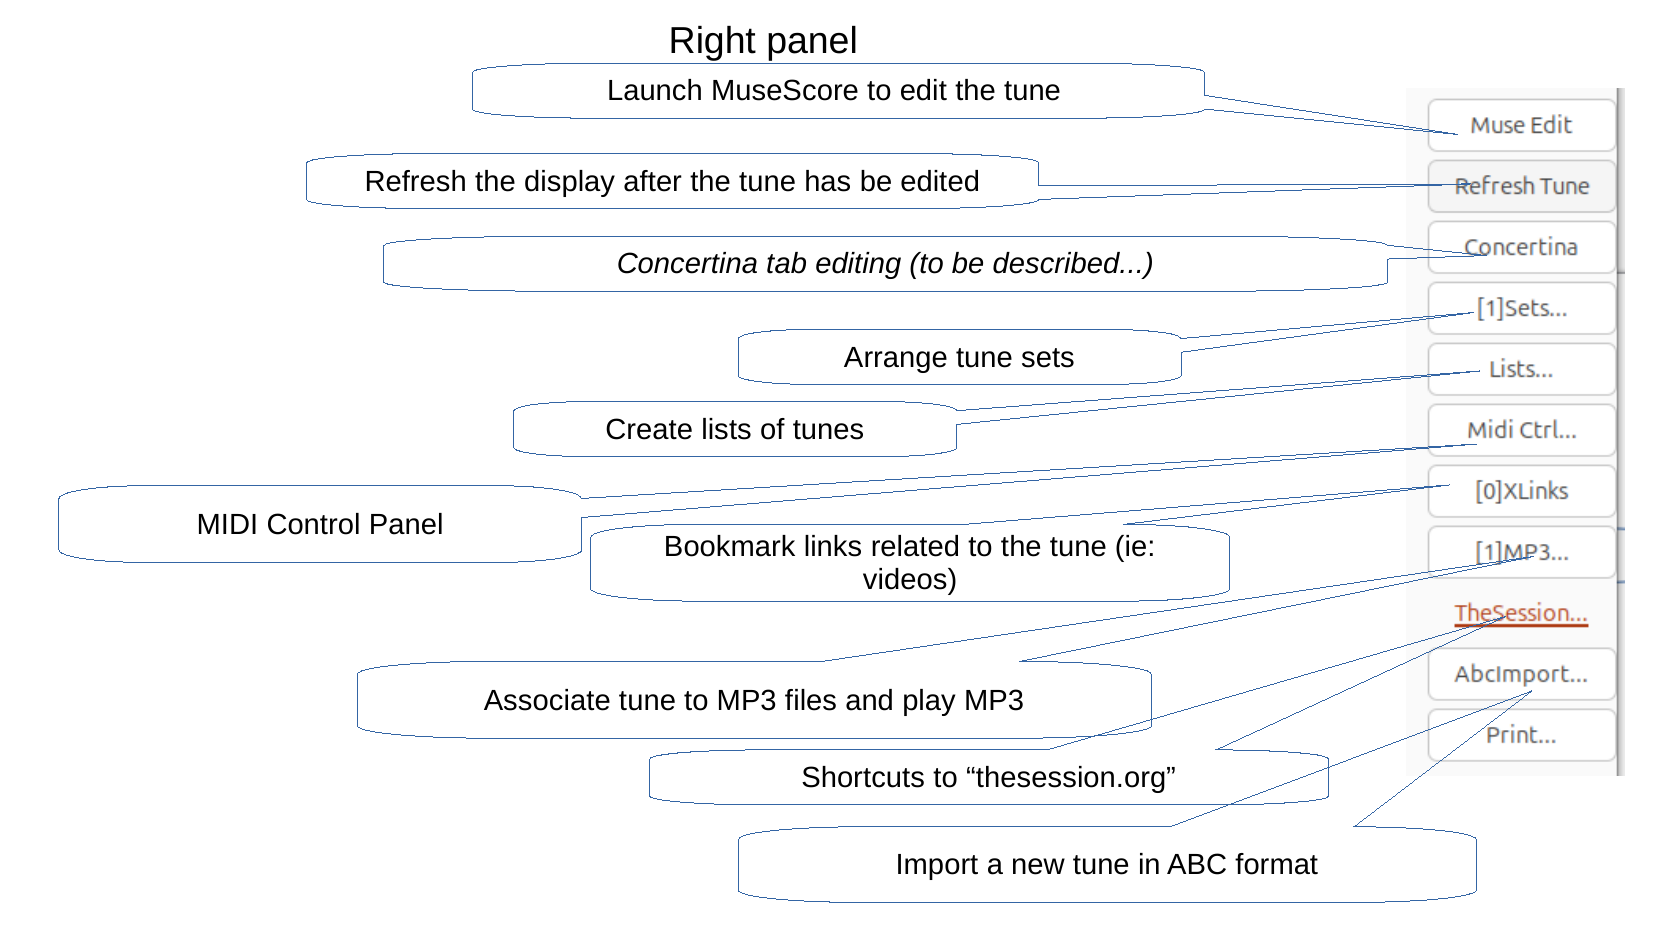

Right panel
Launch MuseScore to edit the tune
Refresh the display after the tune has be edited
Concertina tab editing (to be described...)
Arrange tune sets
Create lists of tunes
MIDI Control Panel
Bookmark links related to the tune (ie: videos)
Associate tune to MP3 files and play MP3
Shortcuts to “thesession.org”
Import a new tune in ABC format